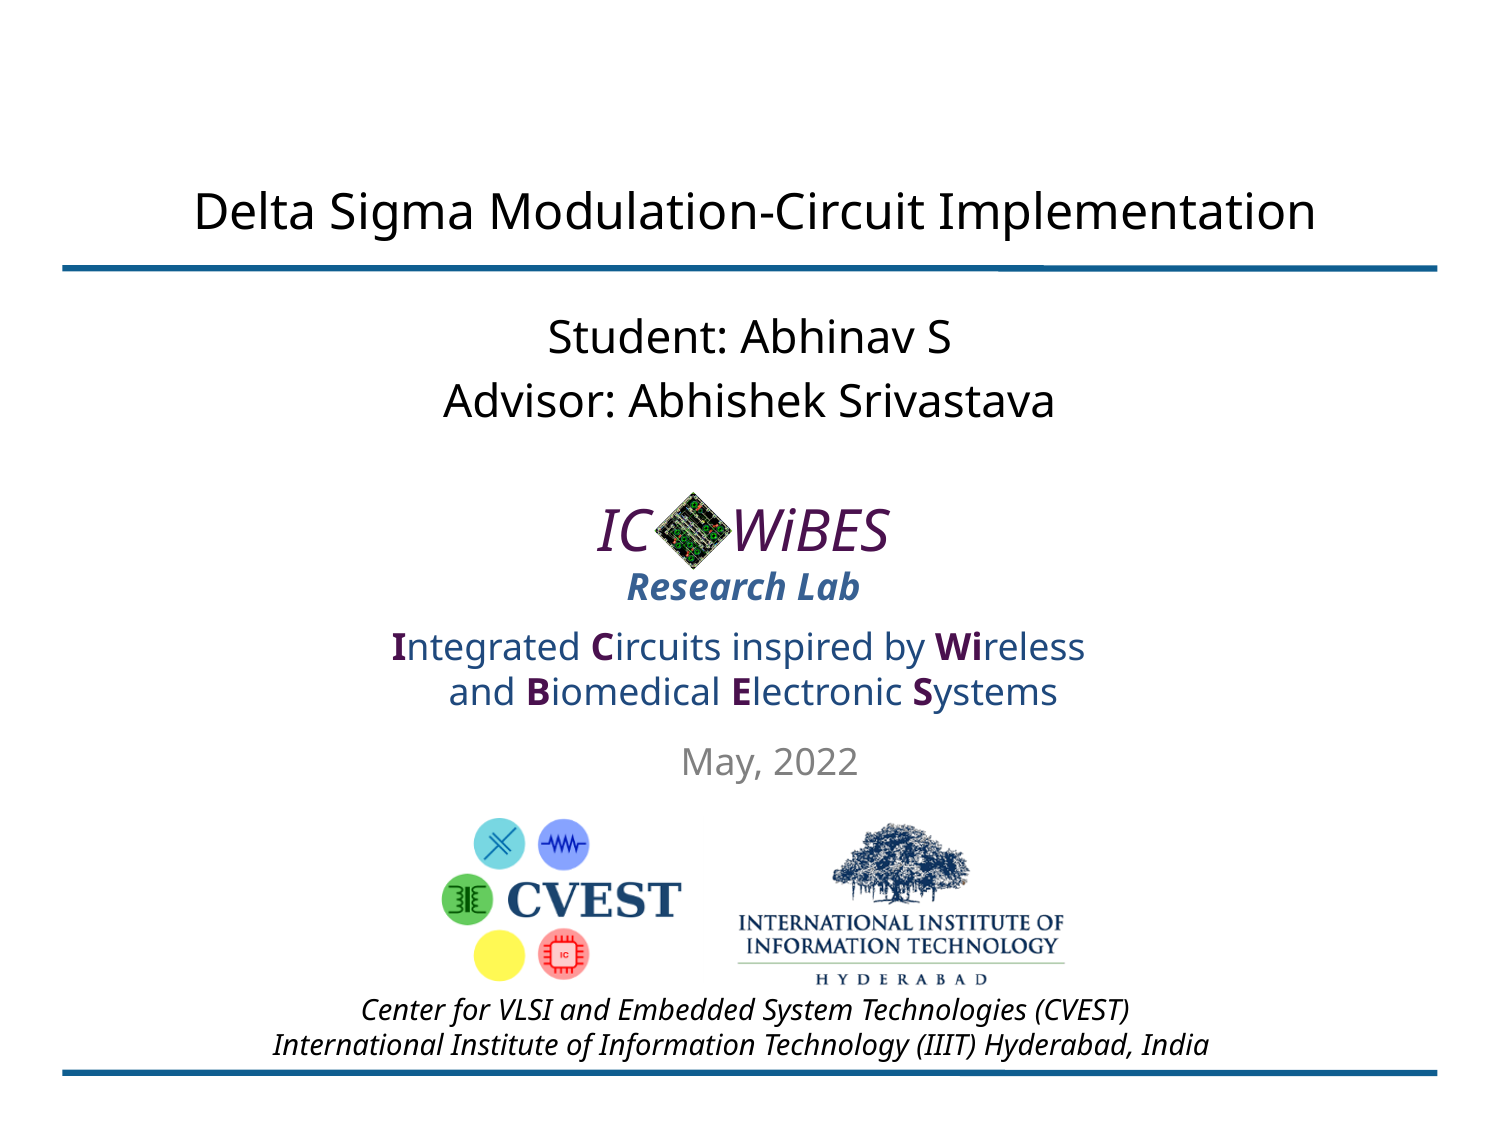

Delta Sigma Modulation-Circuit Implementation
Student: Abhinav S
Advisor: Abhishek Srivastava
# May, 2022